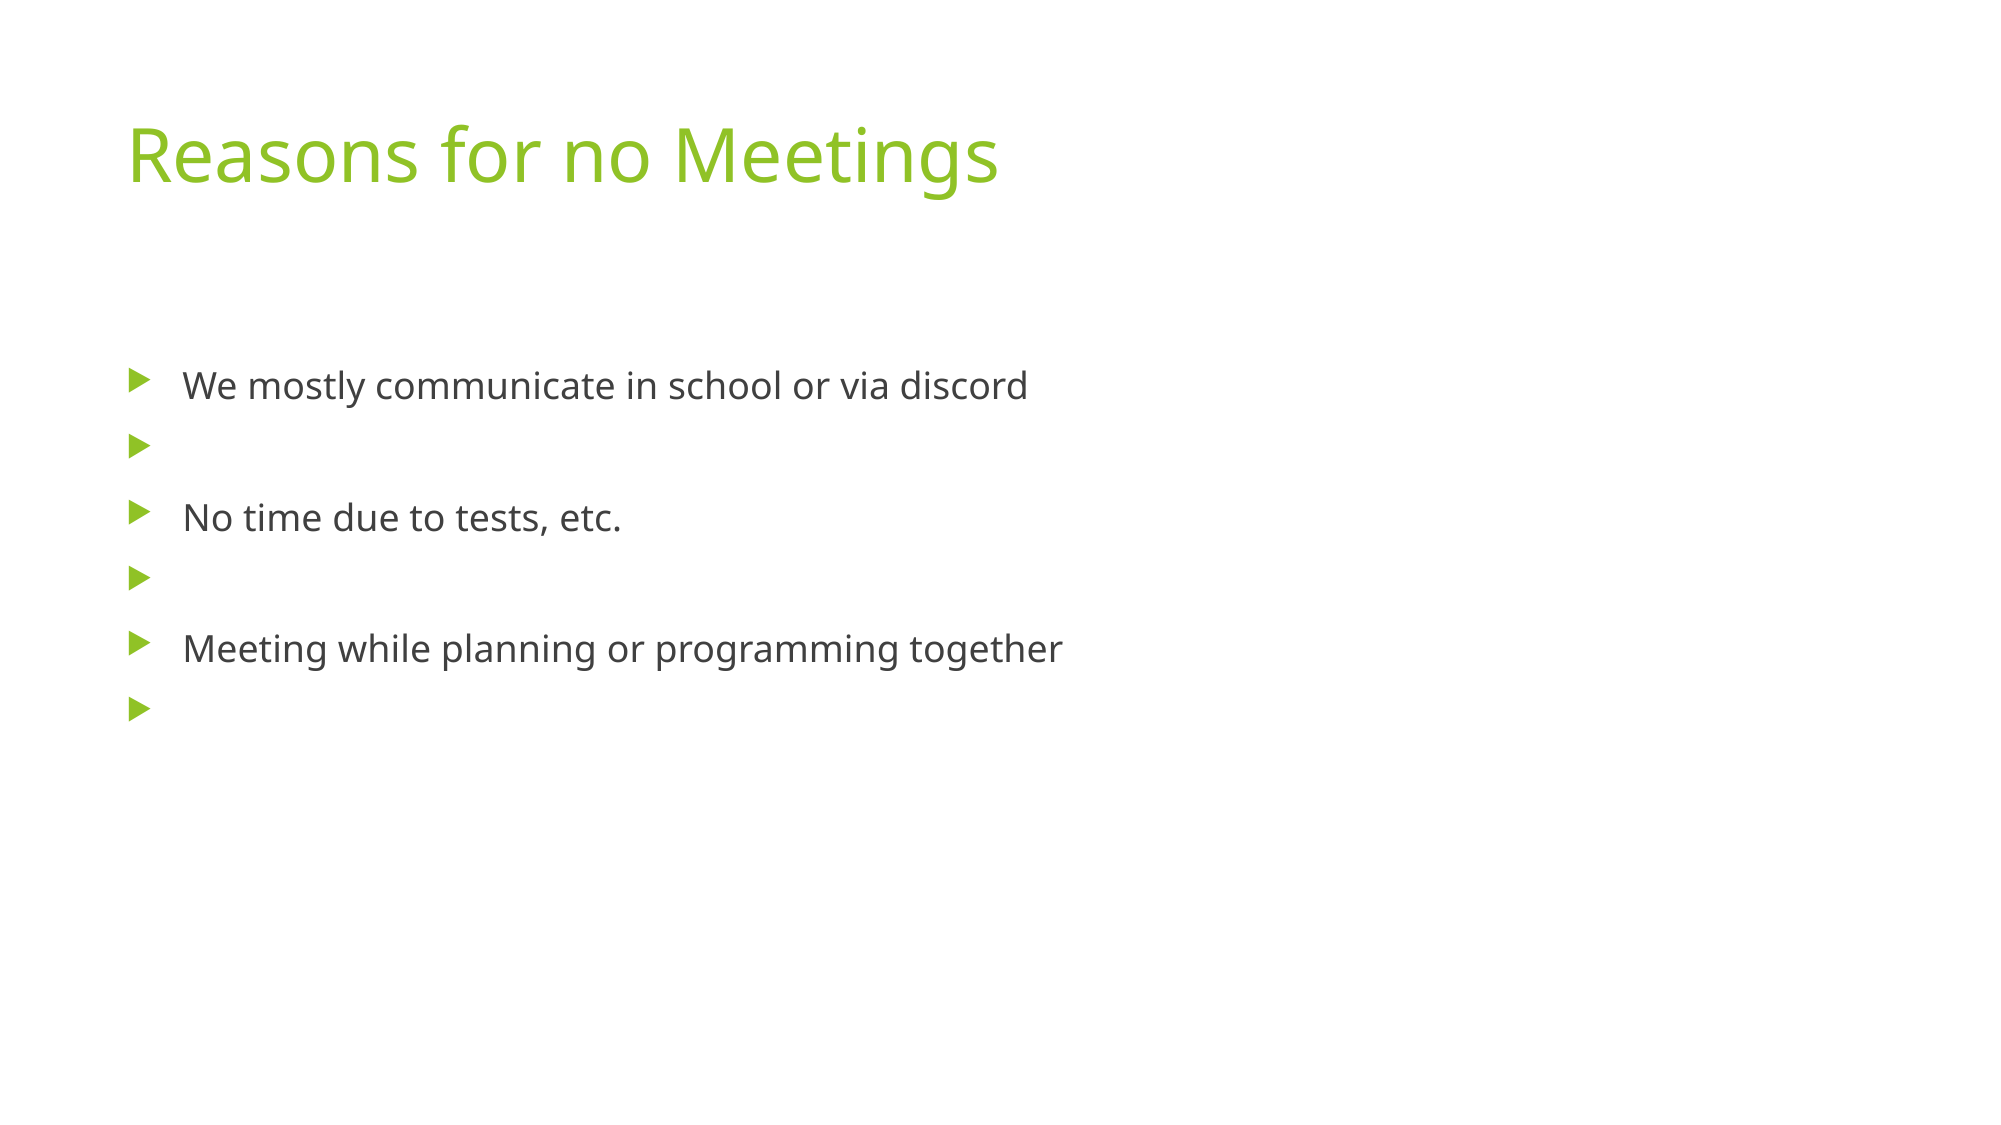

# Reasons for no Meetings
We mostly communicate in school or via discord
No time due to tests, etc.
Meeting while planning or programming together